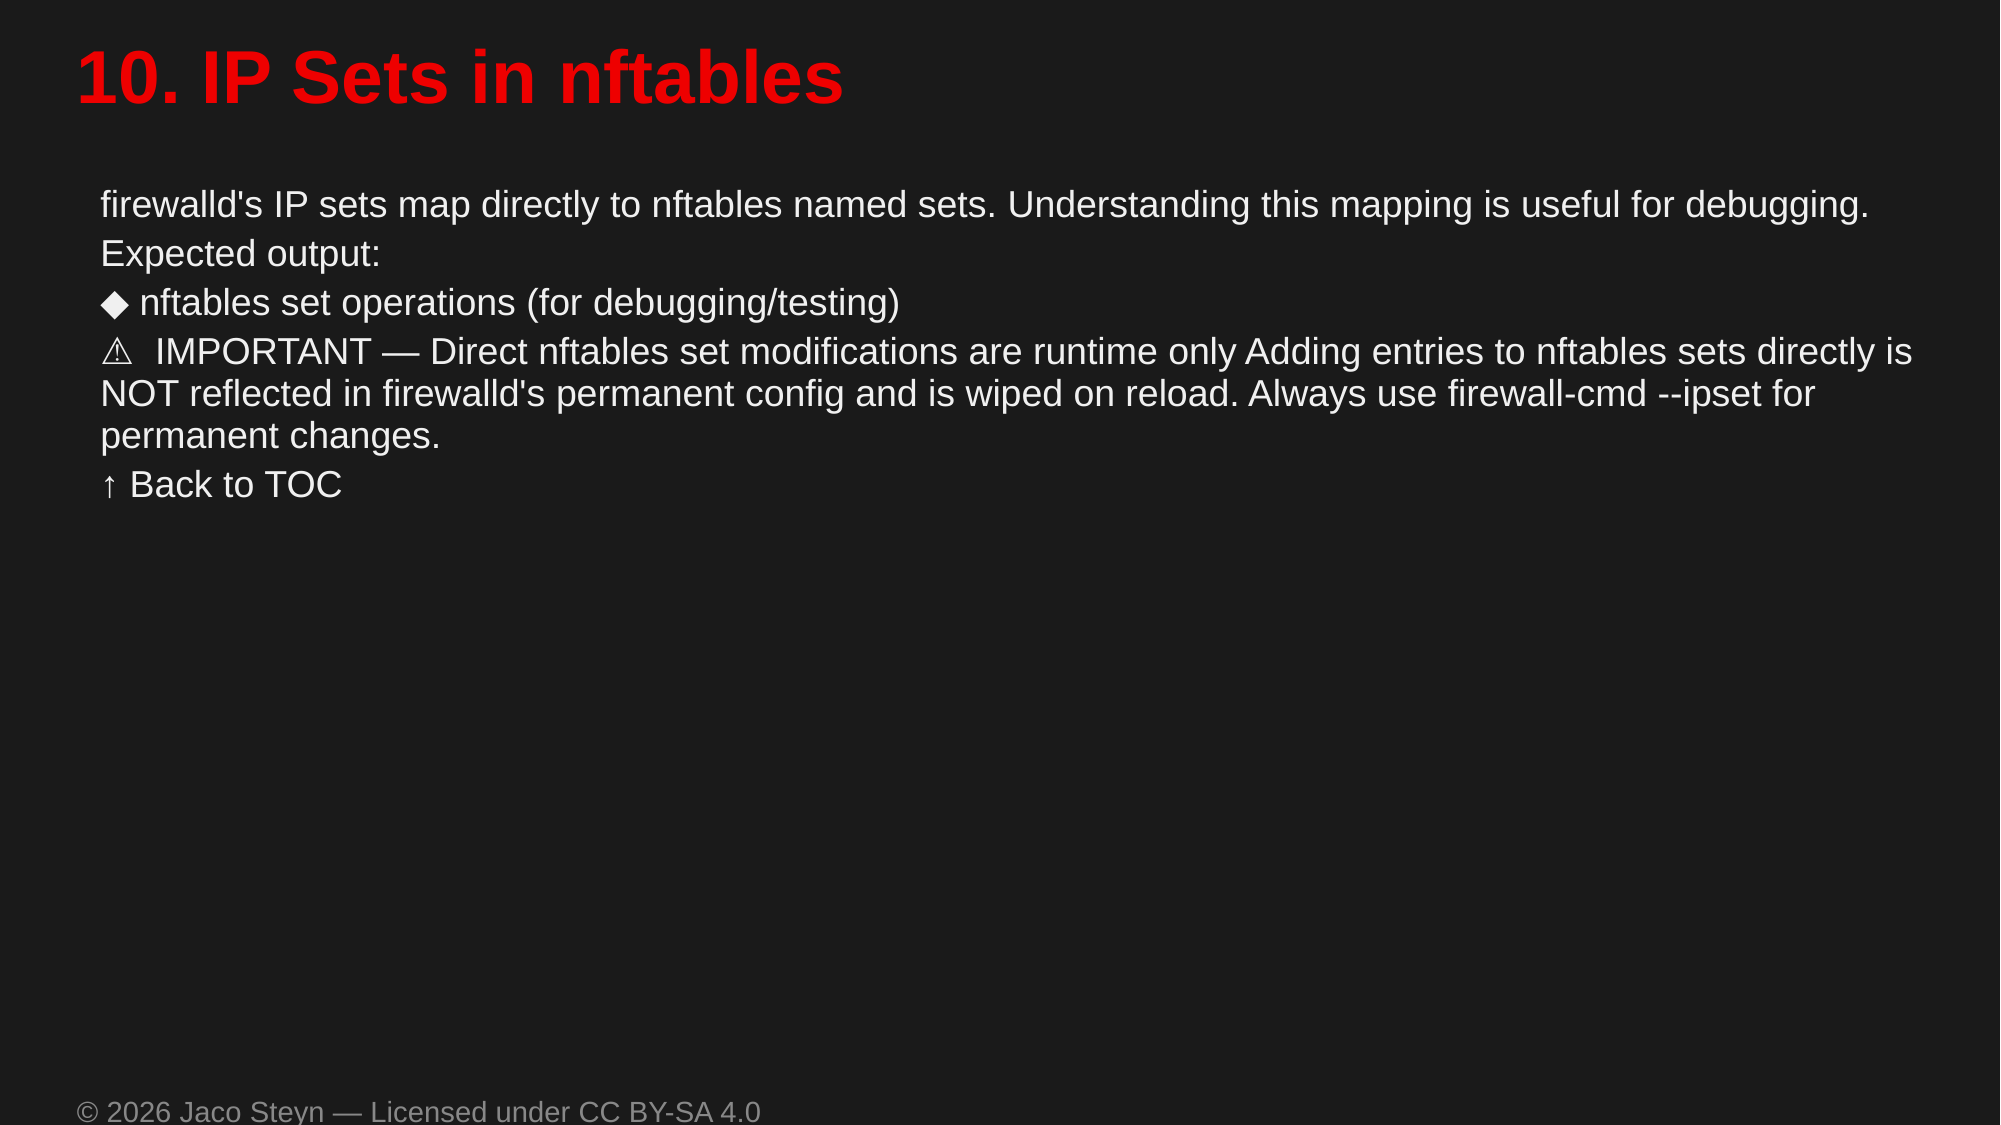

10. IP Sets in nftables
firewalld's IP sets map directly to nftables named sets. Understanding this mapping is useful for debugging.
Expected output:
◆ nftables set operations (for debugging/testing)
💡 ⚠️ IMPORTANT — Direct nftables set modifications are runtime only Adding entries to nftables sets directly is NOT reflected in firewalld's permanent config and is wiped on reload. Always use firewall-cmd --ipset for permanent changes.
↑ Back to TOC
© 2026 Jaco Steyn — Licensed under CC BY-SA 4.0